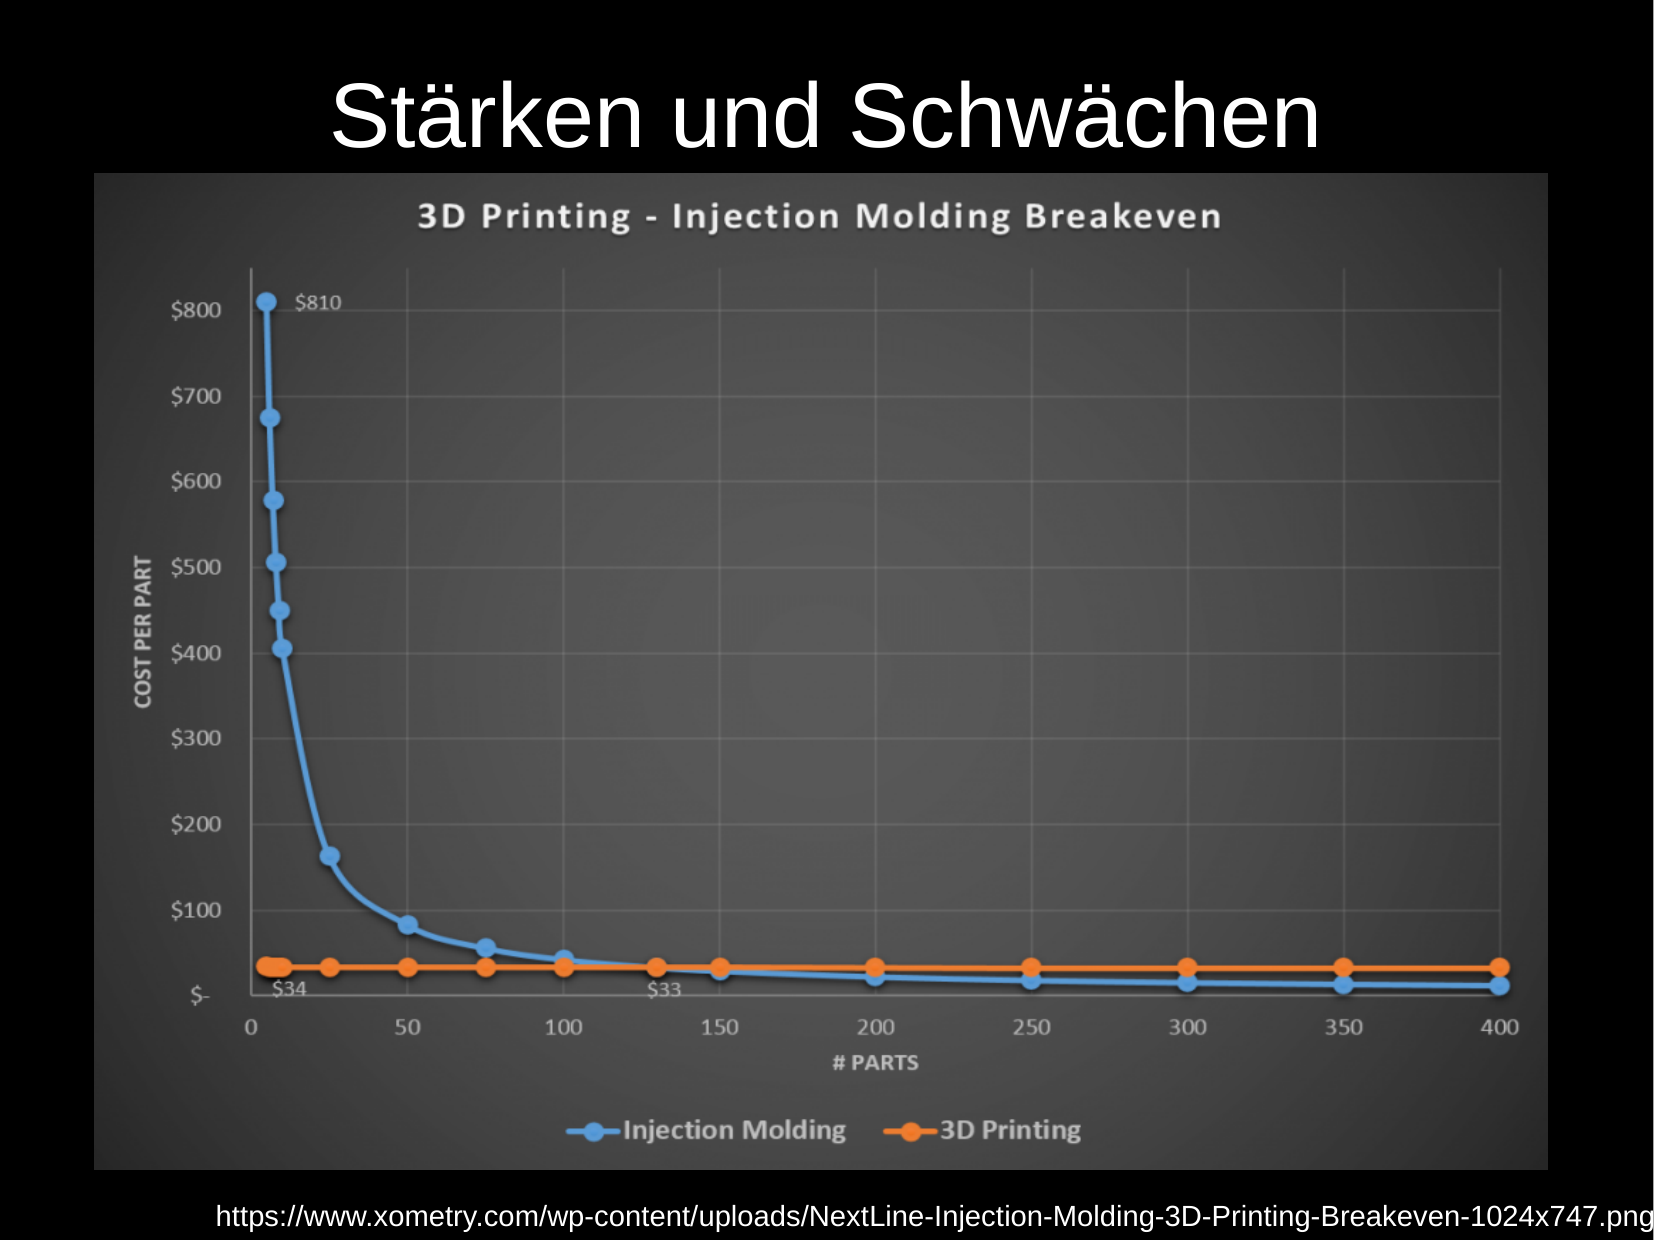

# Stärken und Schwächen
Komplexe Modelle sind einfacher her zu stellen
Günstige Produktion für Kleinserien und Individualanfertigungen
Teuer und langsam für größere Mengen
https://www.xometry.com/wp-content/uploads/NextLine-Injection-Molding-3D-Printing-Breakeven-1024x747.png